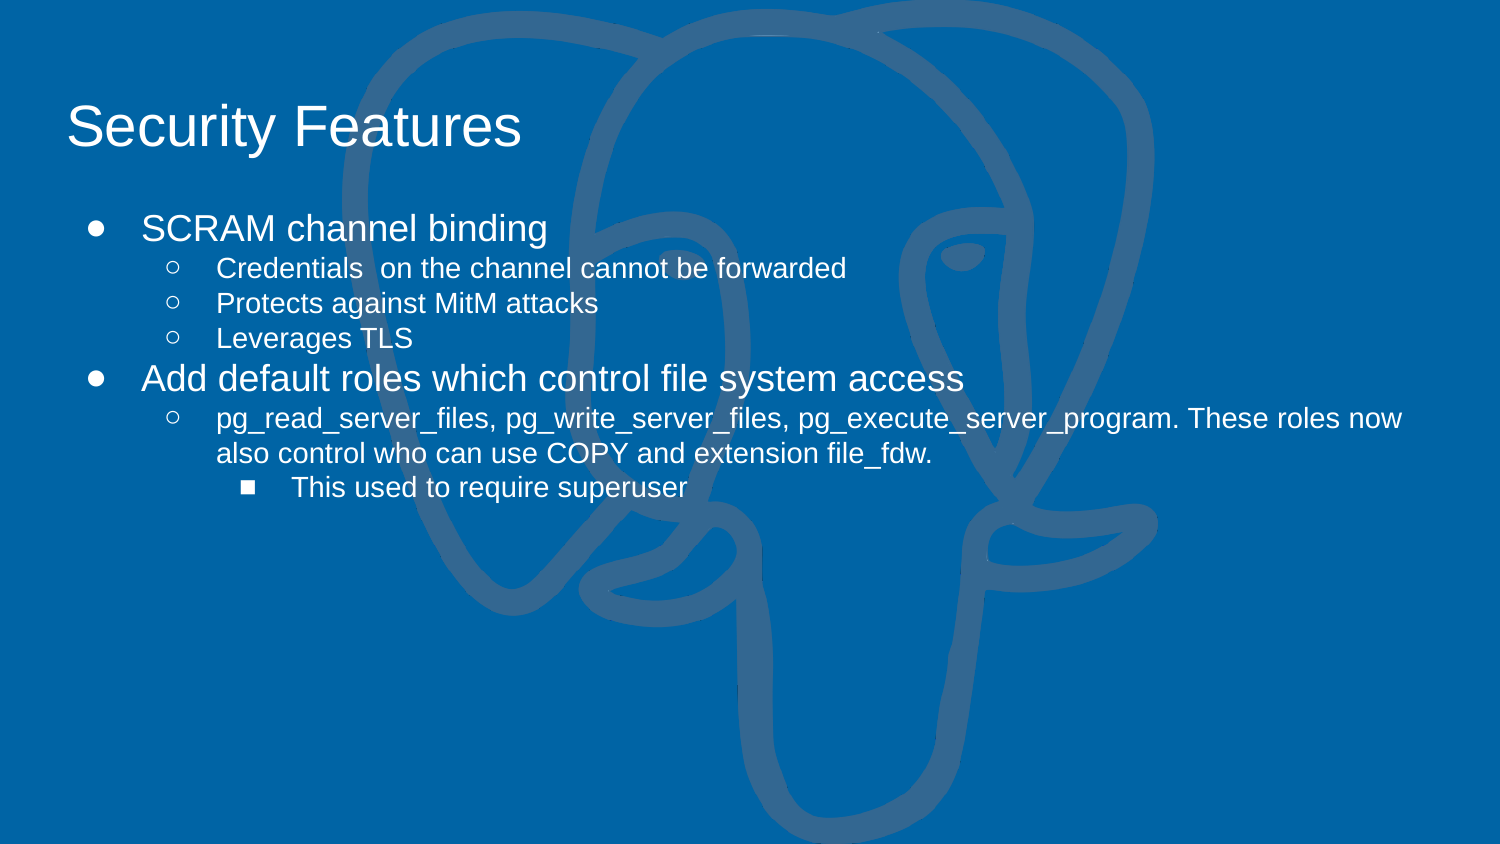

# Security Features
SCRAM channel binding
Credentials on the channel cannot be forwarded
Protects against MitM attacks
Leverages TLS
Add default roles which control file system access
pg_read_server_files, pg_write_server_files, pg_execute_server_program. These roles now also control who can use COPY and extension file_fdw.
This used to require superuser